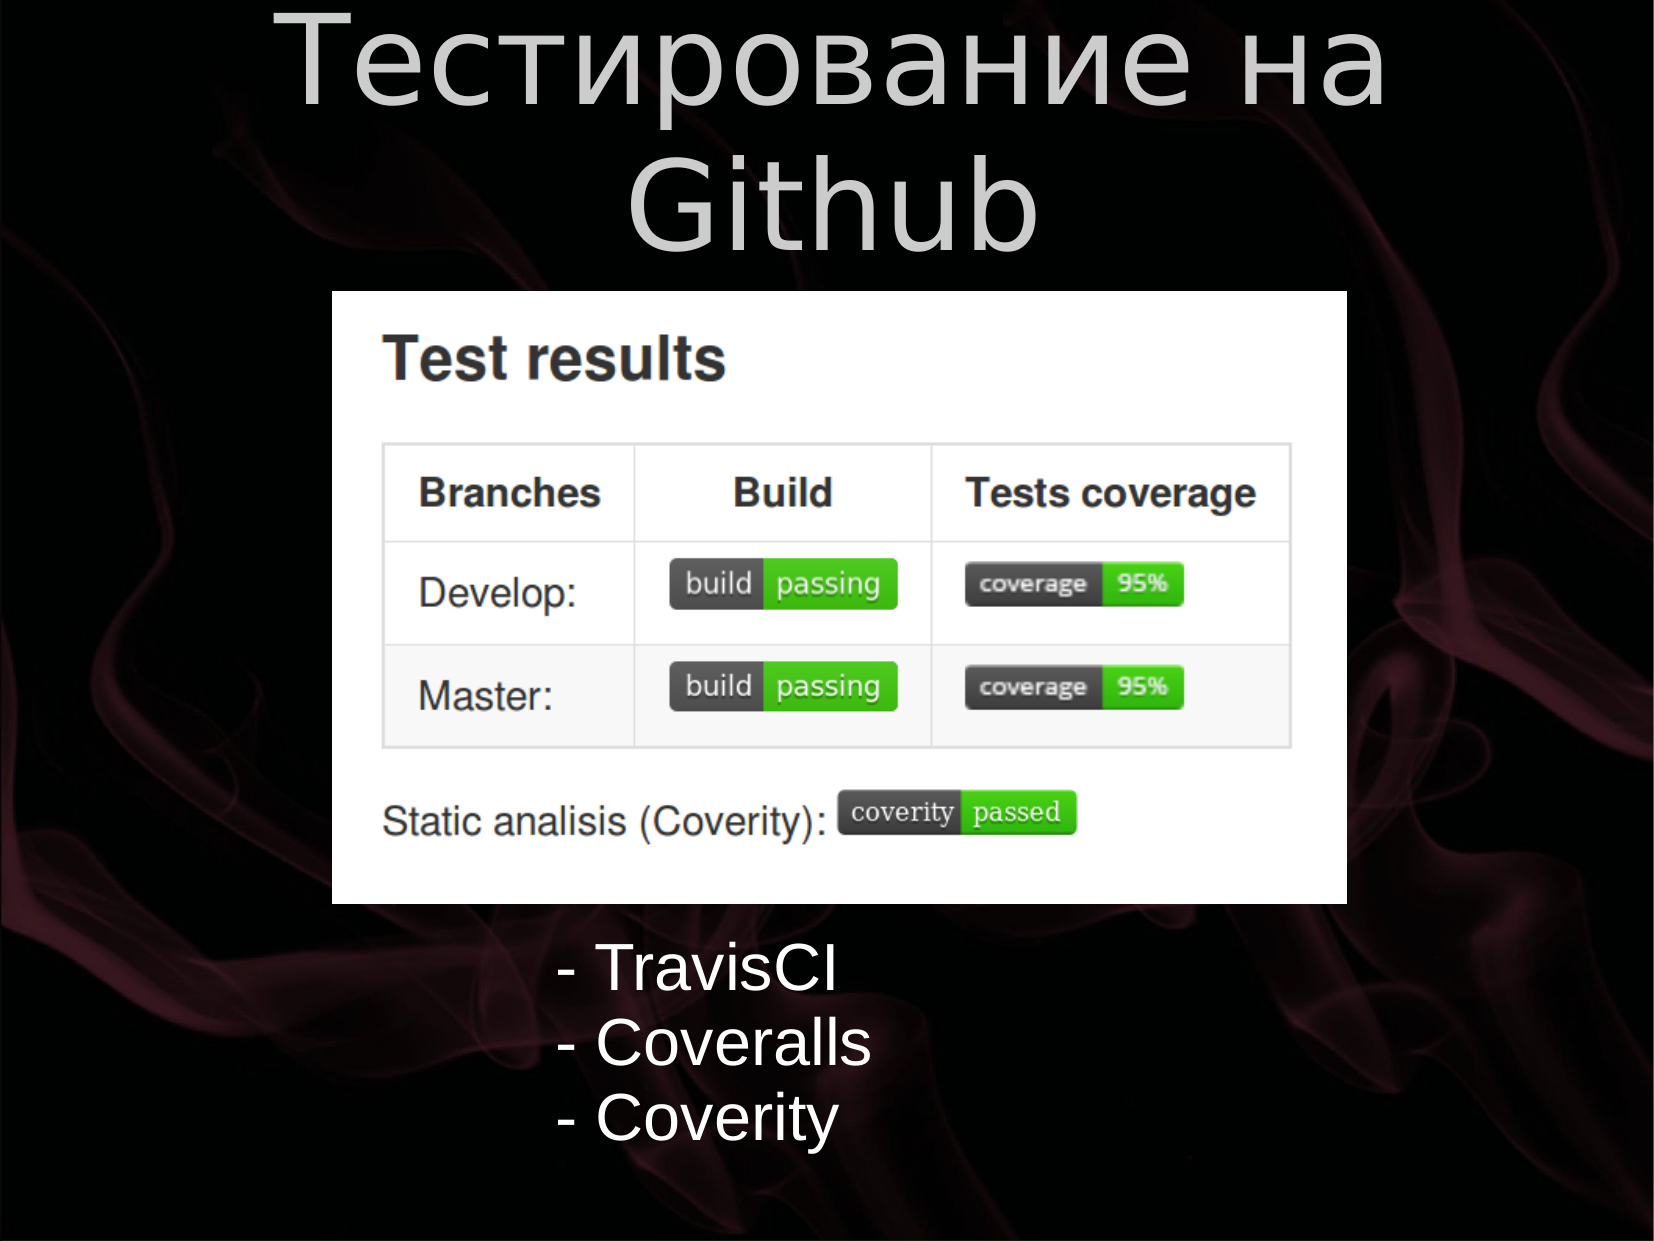

# Тестирование на Github
- TravisCI
- Coveralls
- Coverity